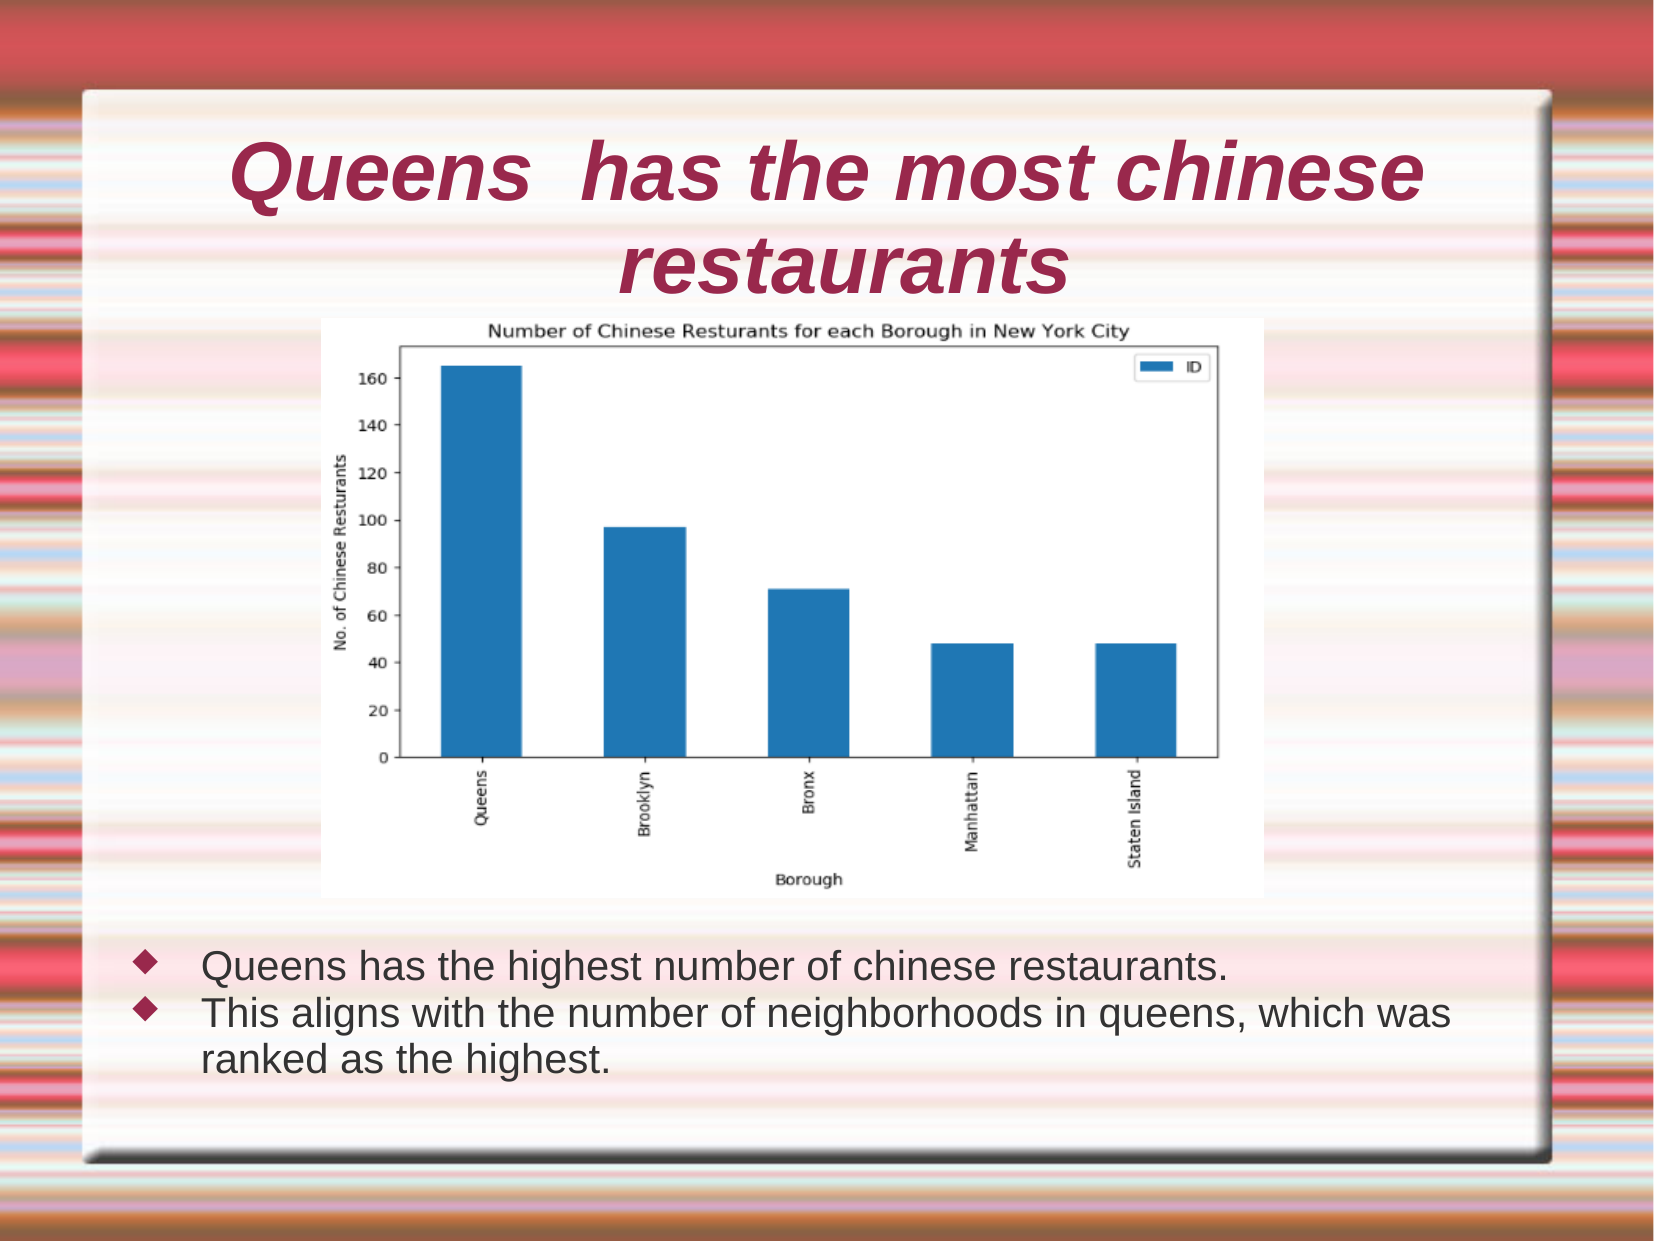

# Queens has the most chinese restaurants
Queens has the highest number of chinese restaurants.
This aligns with the number of neighborhoods in queens, which was ranked as the highest.